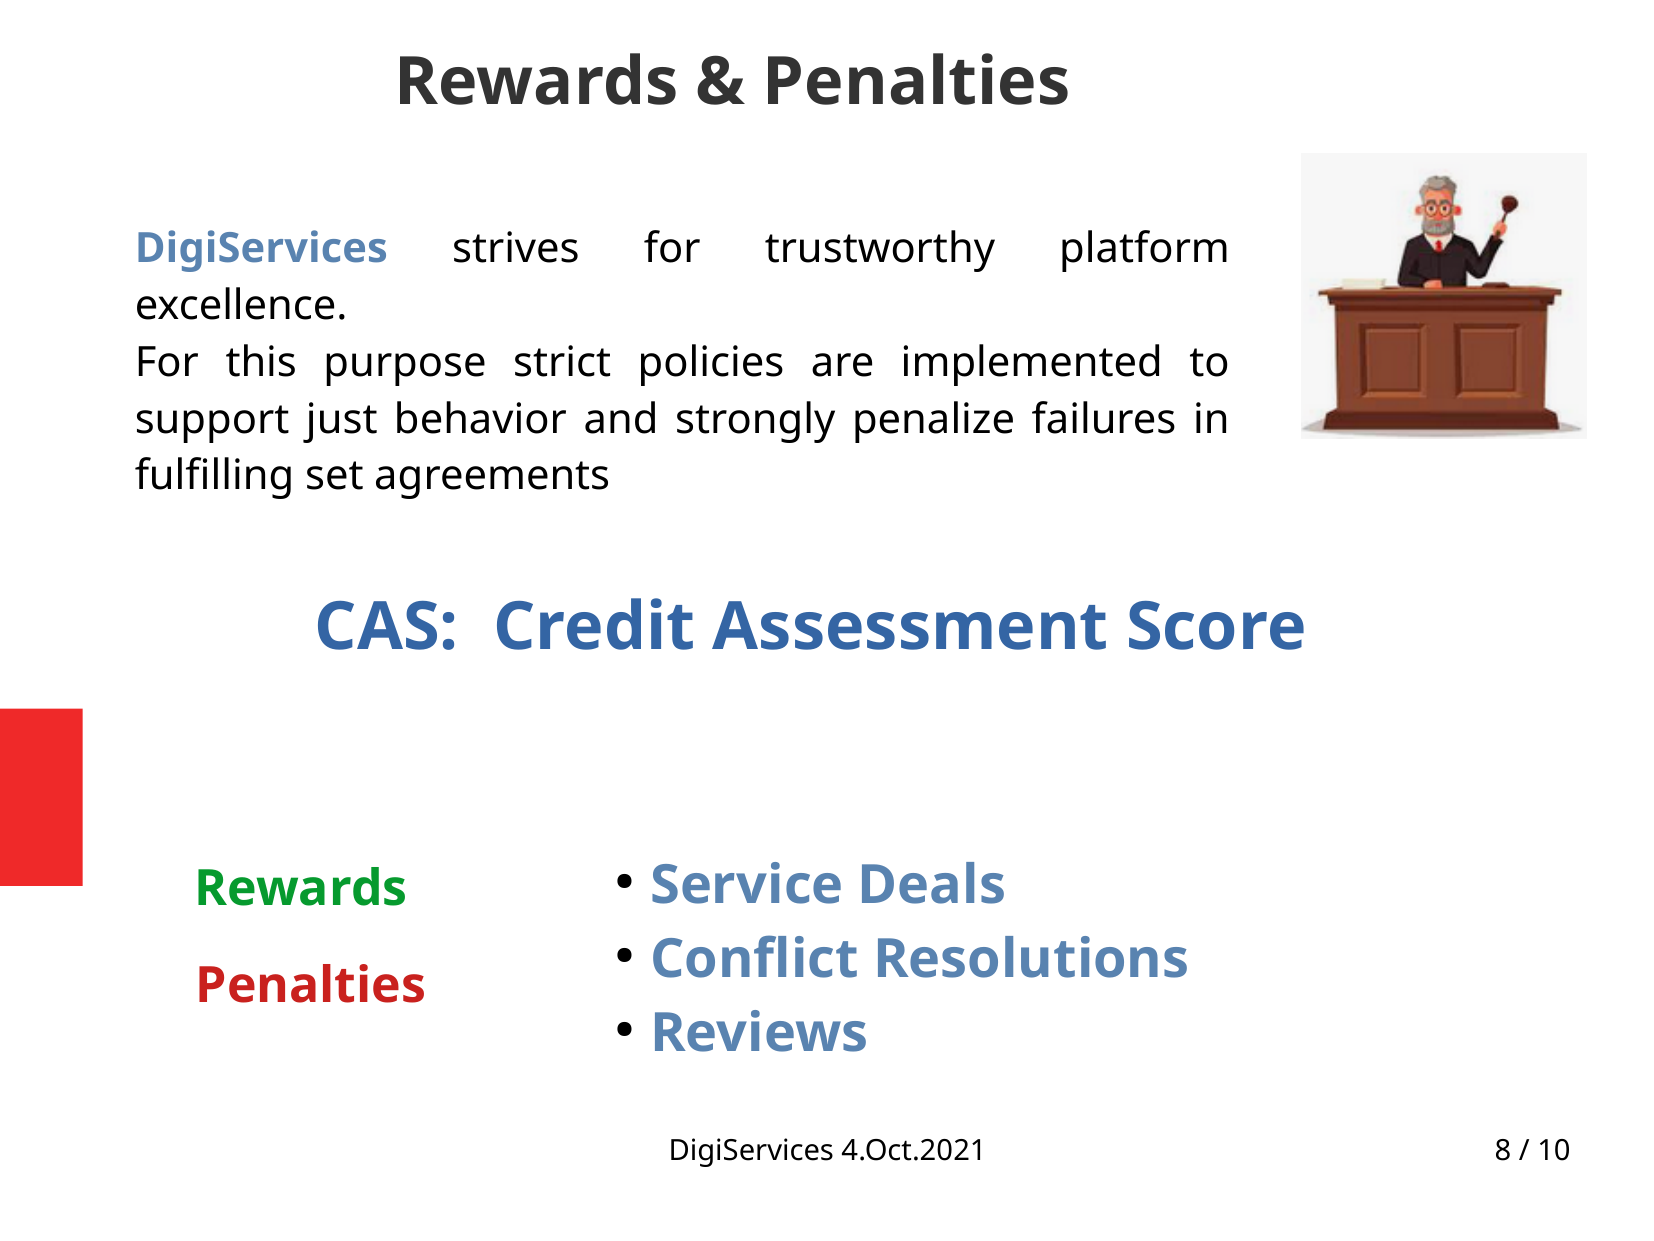

# Rewards & Penalties
DigiServices strives for trustworthy platform excellence.
For this purpose strict policies are implemented to support just behavior and strongly penalize failures in fulfilling set agreements
CAS: Credit Assessment Score
Service Deals
Conflict Resolutions
Reviews
Rewards
Penalties
DigiServices 4.Oct.2021
8